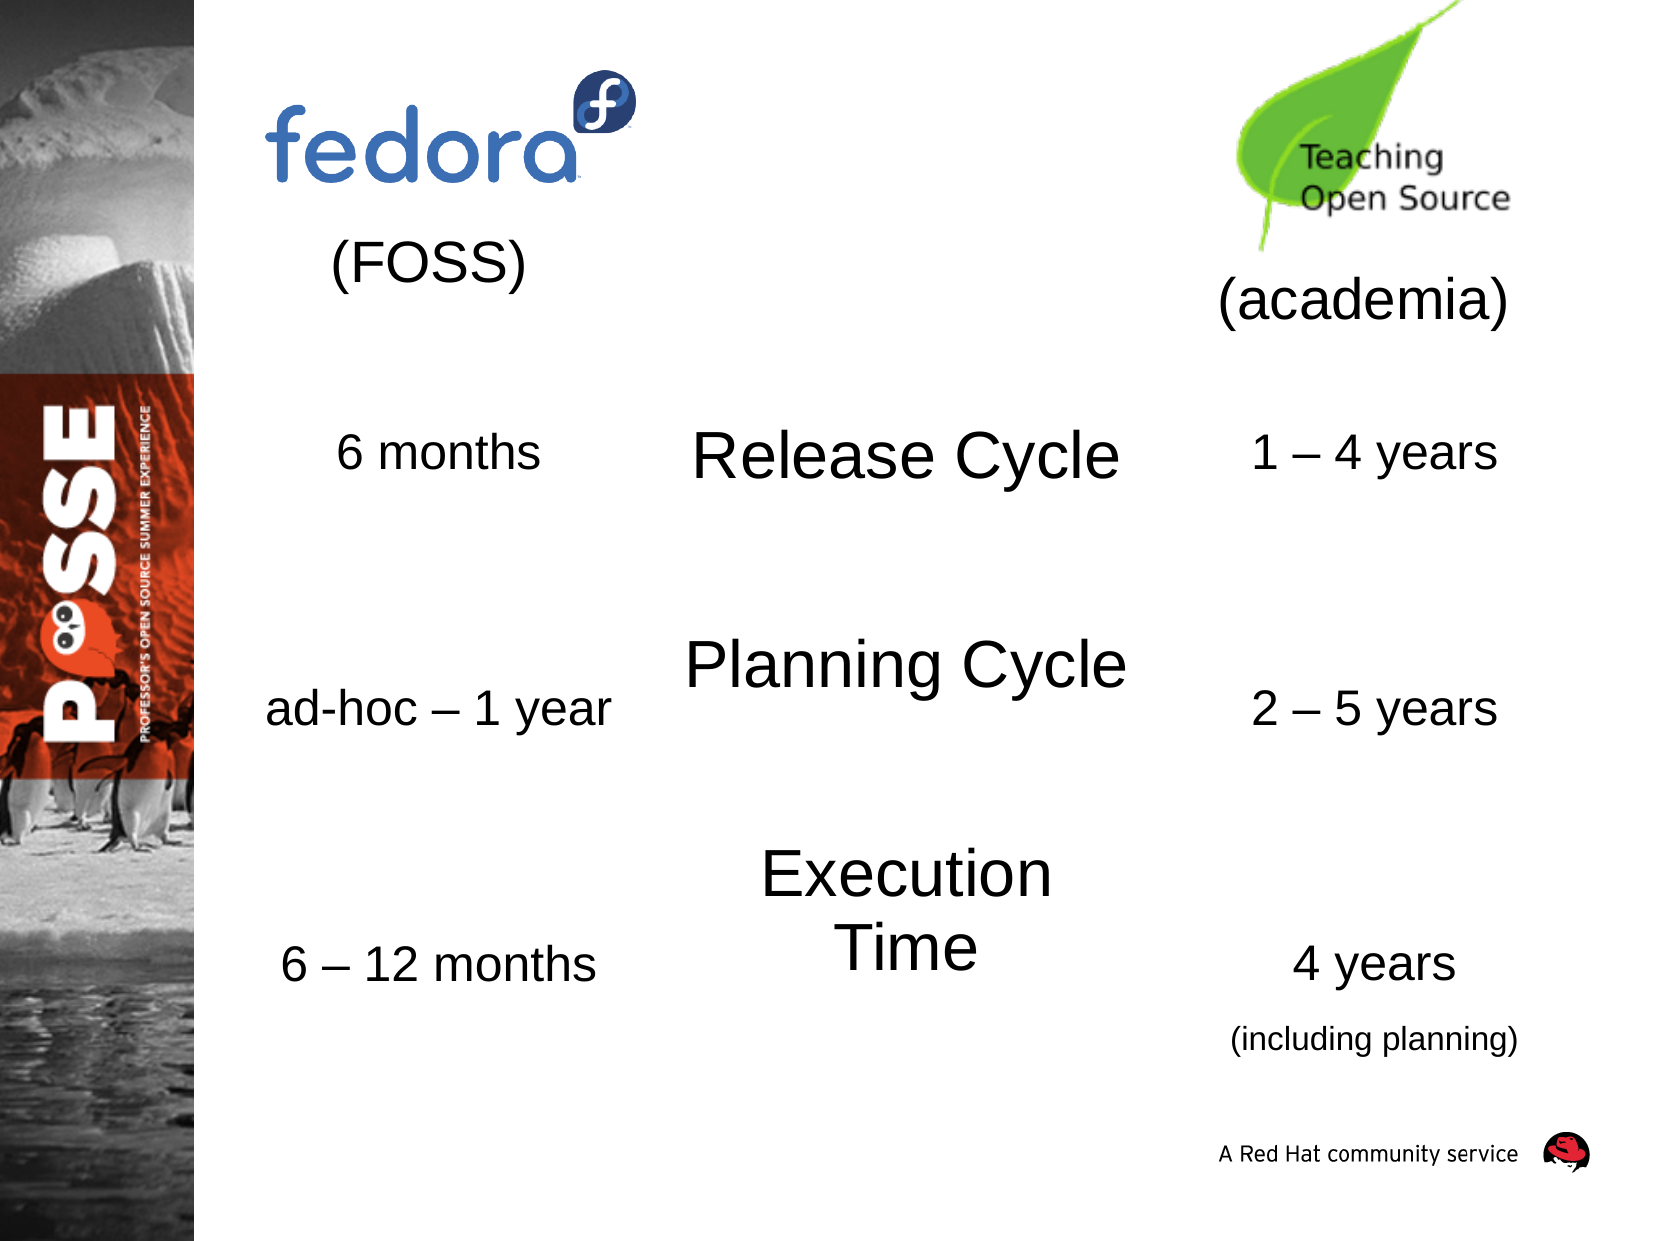

(FOSS)
(academia)
Release Cycle
Planning Cycle
Execution Time
1 – 4 years
2 – 5 years
4 years
(including planning)
# 6 months
ad-hoc – 1 year
6 – 12 months